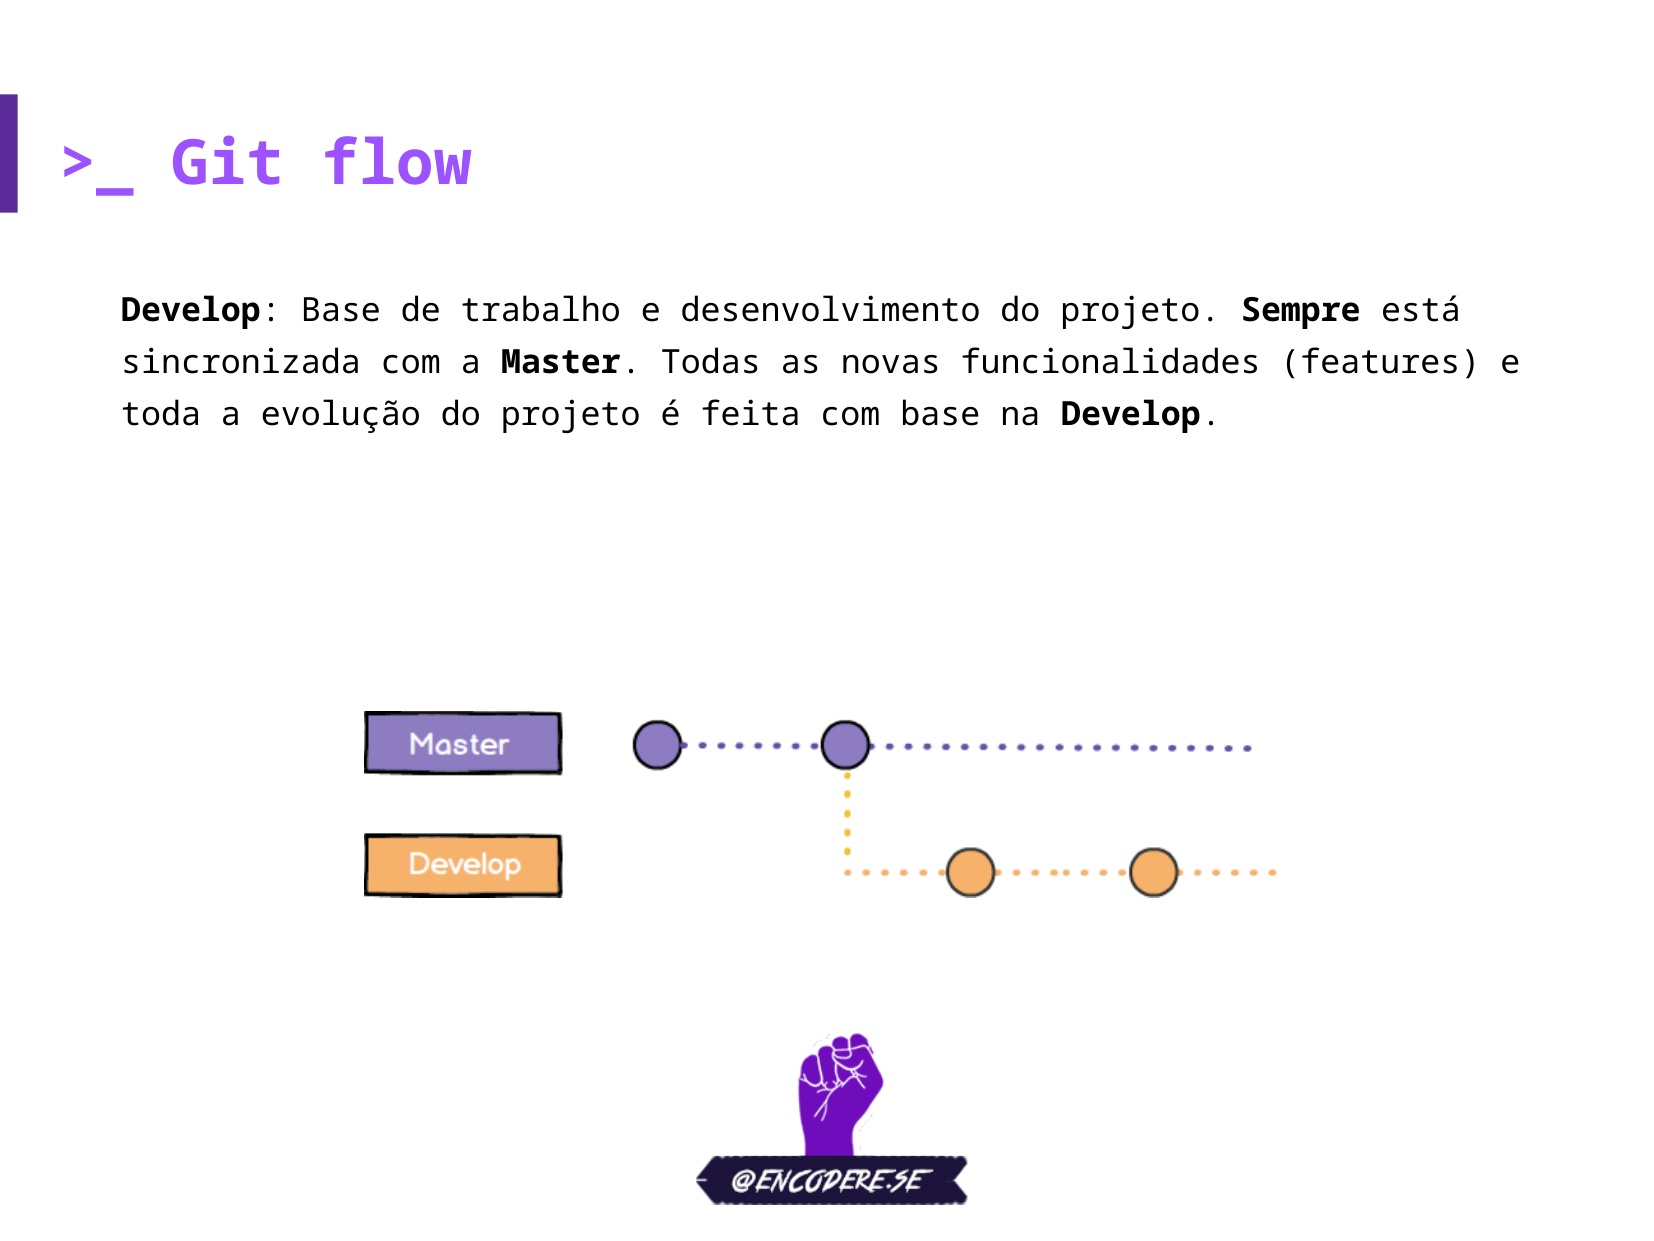

# >_ Git flow
Develop: Base de trabalho e desenvolvimento do projeto. Sempre está sincronizada com a Master. Todas as novas funcionalidades (features) e toda a evolução do projeto é feita com base na Develop.